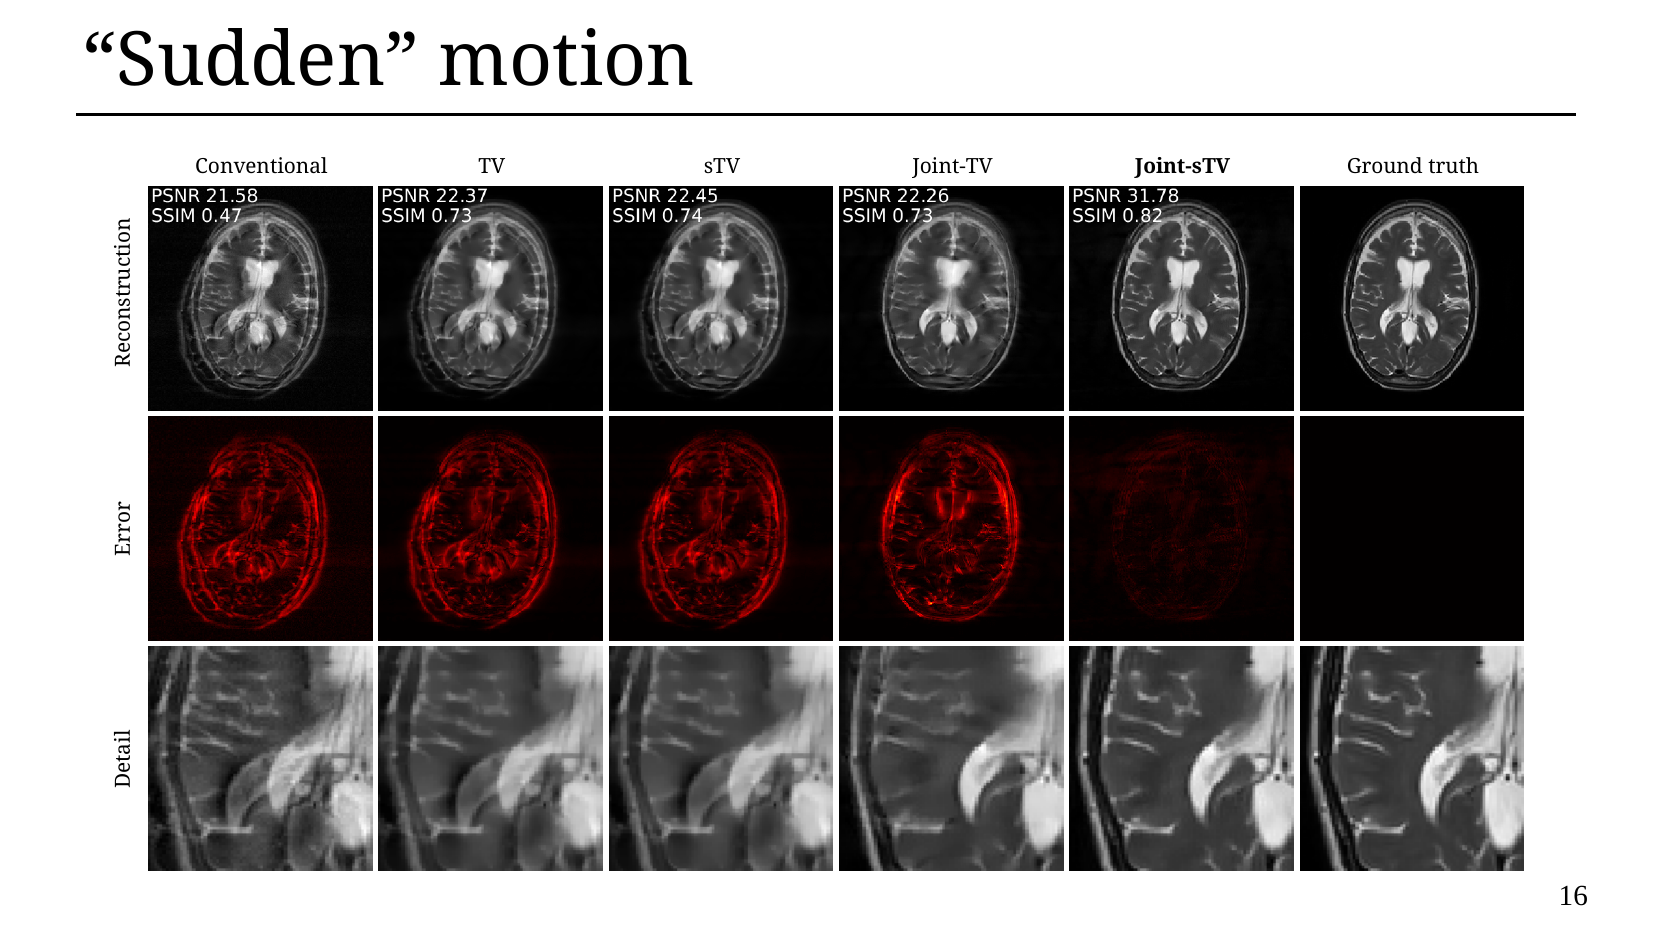

# “Sudden” motion
Conventional
TV
sTV
Joint-TV
Joint-sTV
Ground truth
Reconstruction
Error
Detail